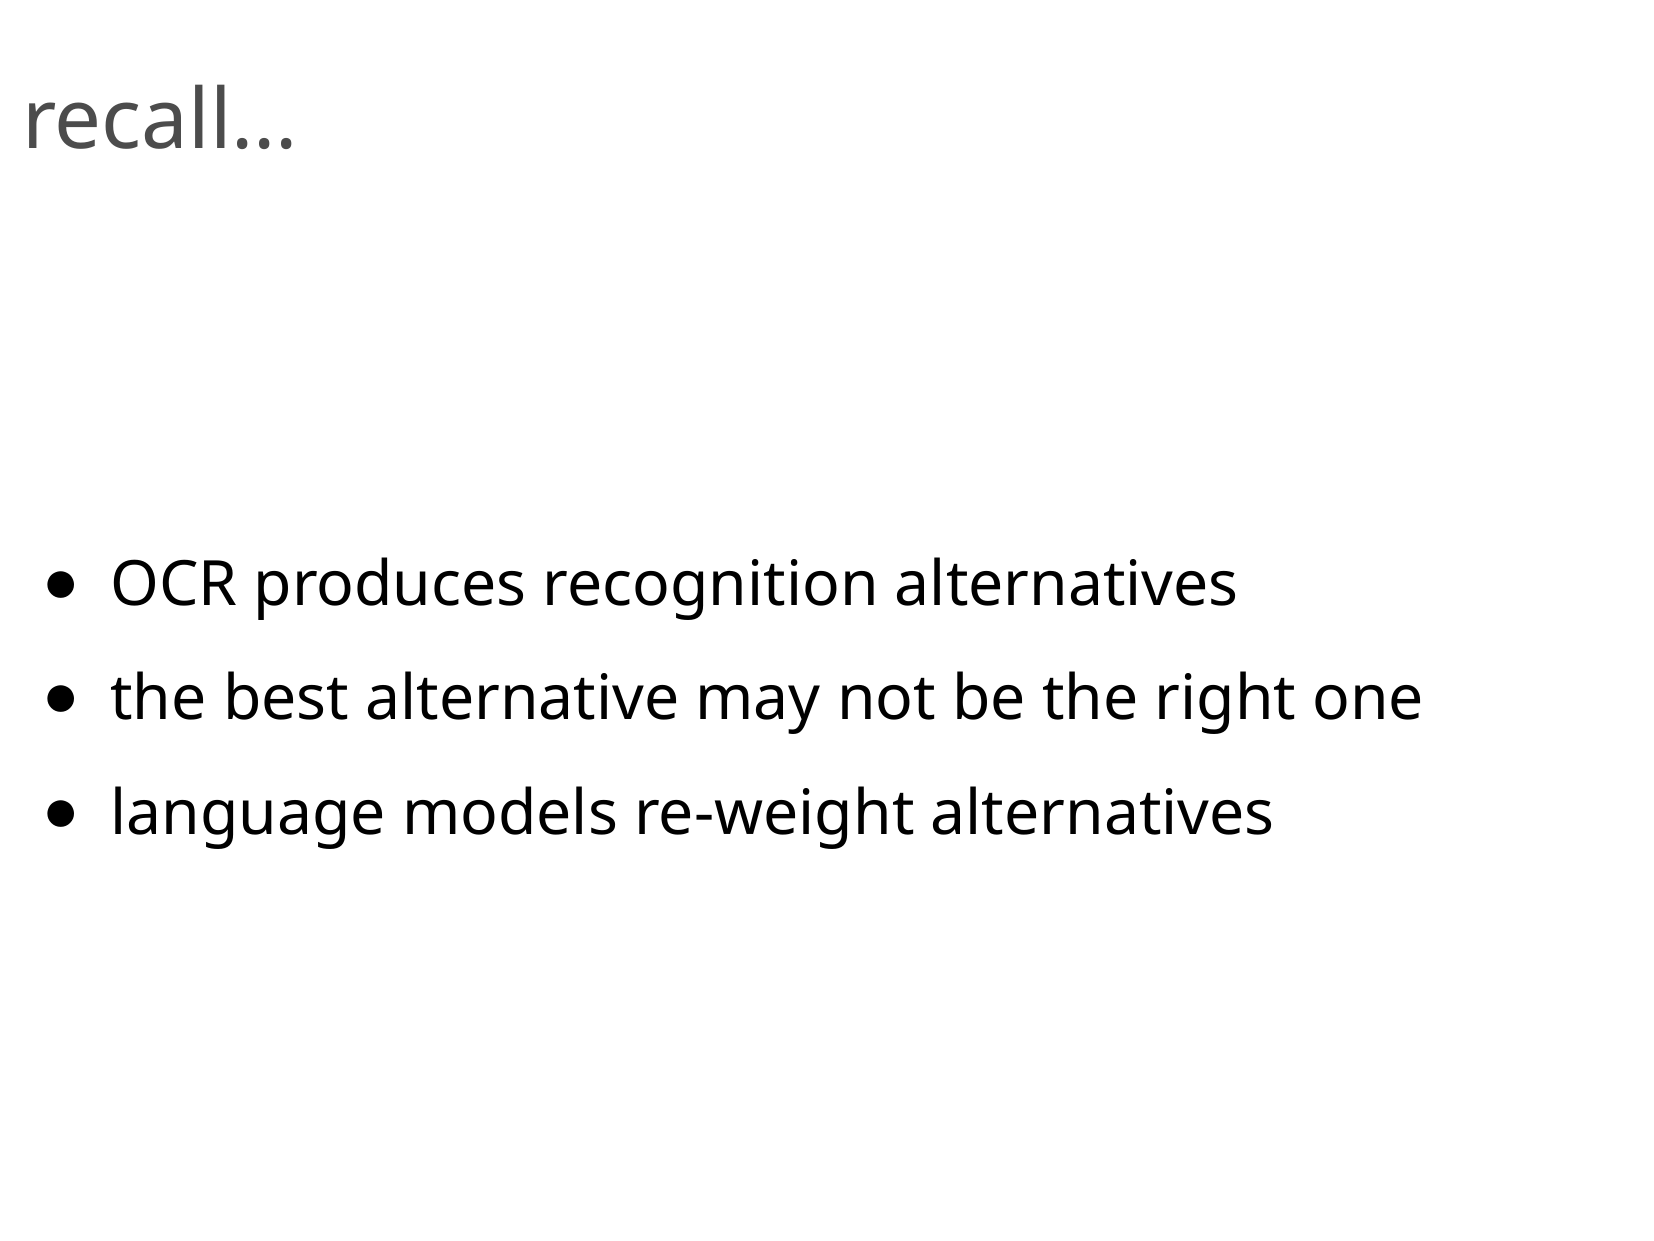

# recall...
OCR produces recognition alternatives
the best alternative may not be the right one
language models re-weight alternatives